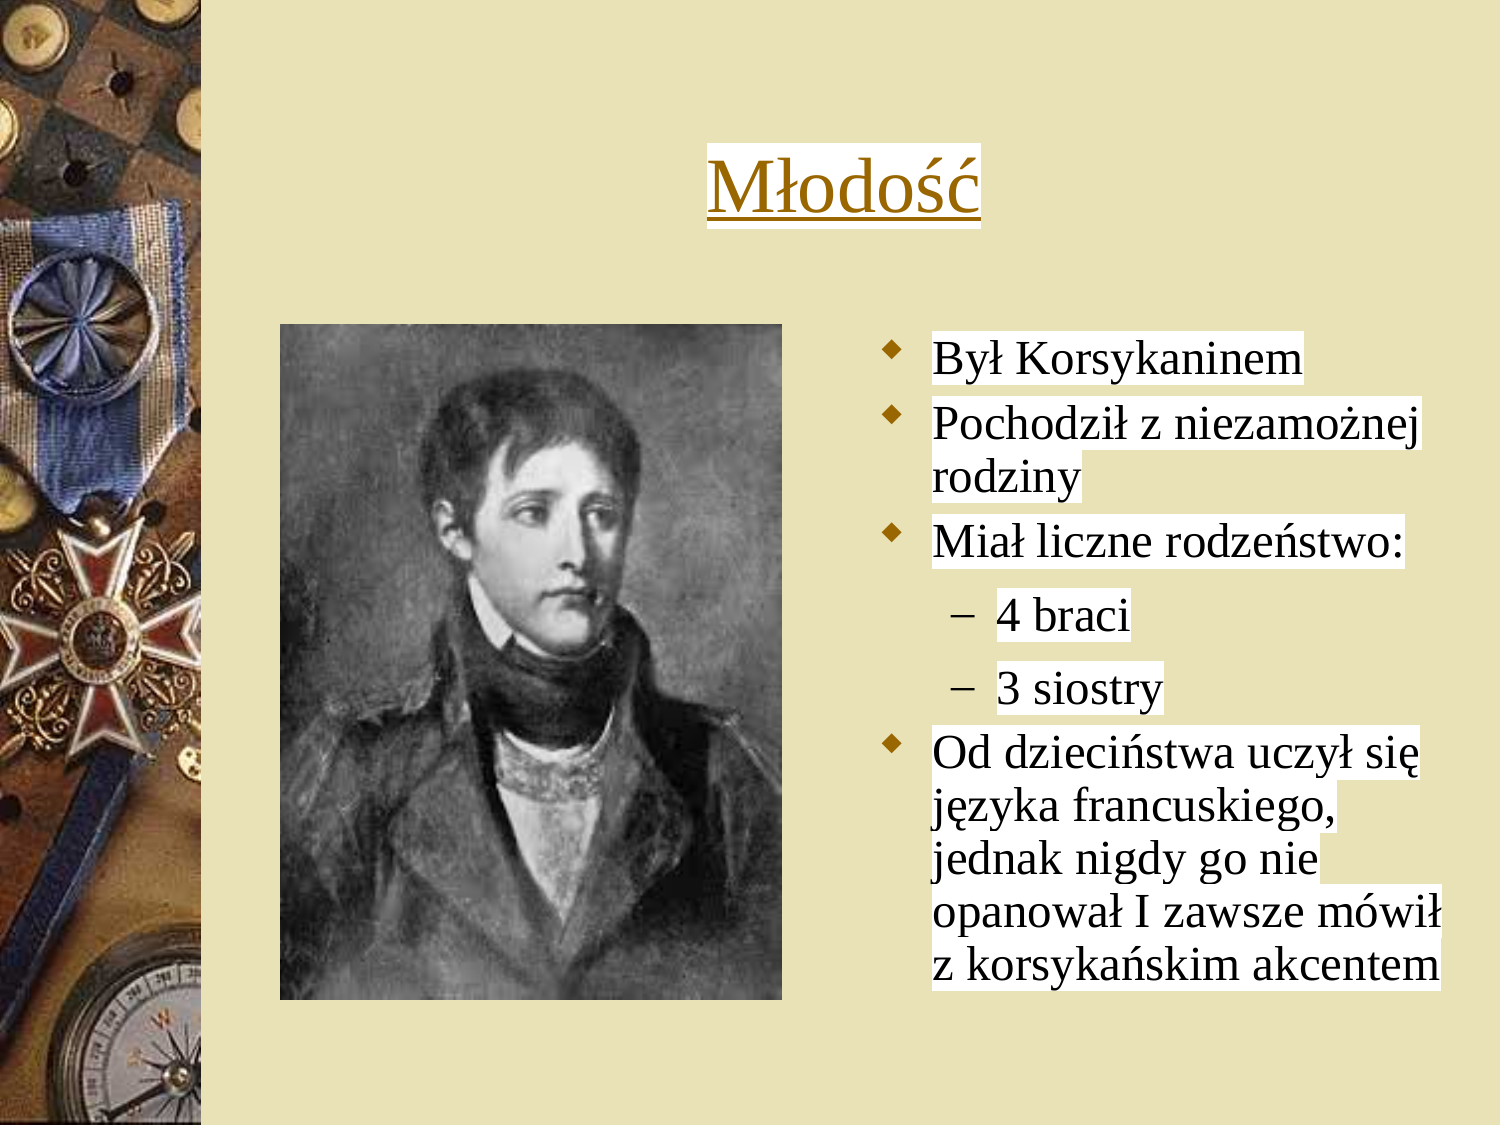

# Młodość
Był Korsykaninem
Pochodził z niezamożnej rodziny
Miał liczne rodzeństwo:
4 braci
3 siostry
Od dzieciństwa uczył się języka francuskiego, jednak nigdy go nie opanował I zawsze mówił z korsykańskim akcentem